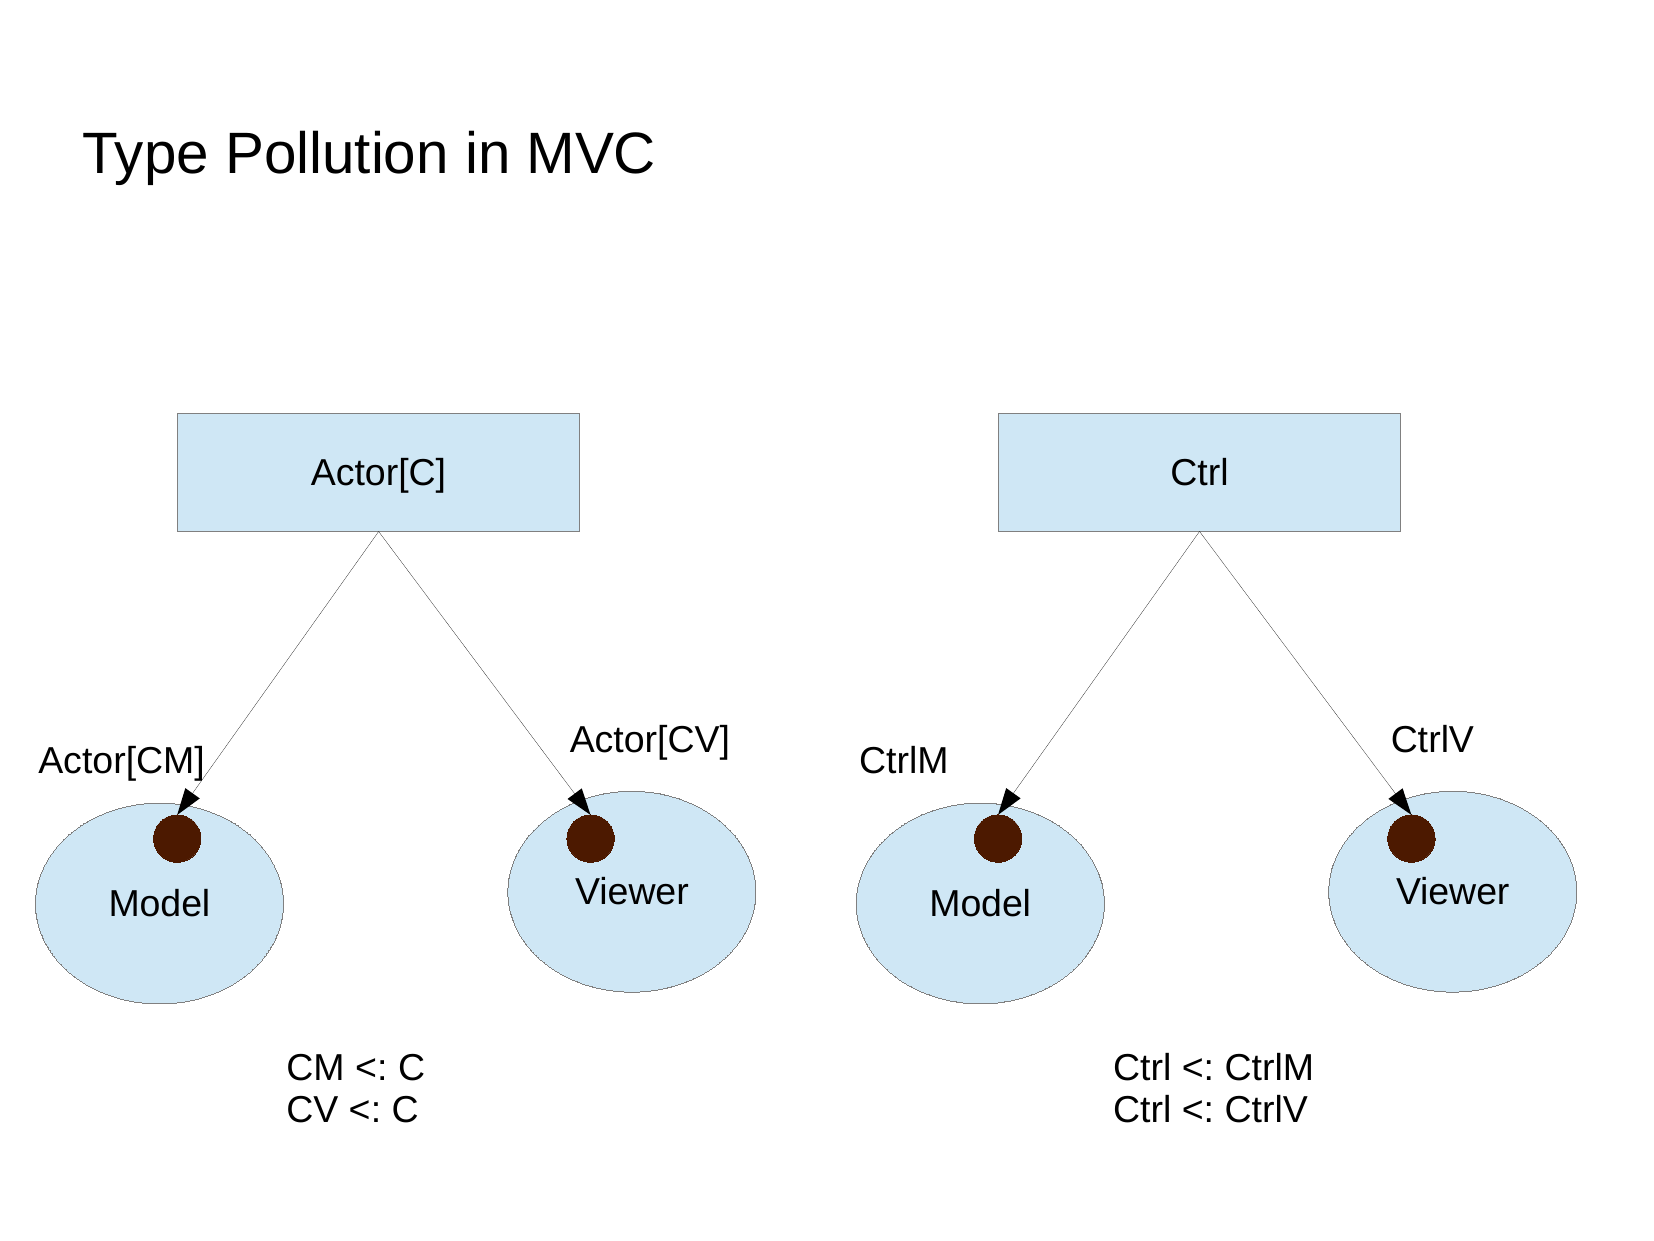

# Type Pollution in MVC
Ctrl
Actor[C]
CtrlV
Actor[CV]
CtrlM
Actor[CM]
Viewer
Viewer
Model
Model
CM <: C
CV <: C
Ctrl <: CtrlM
Ctrl <: CtrlV